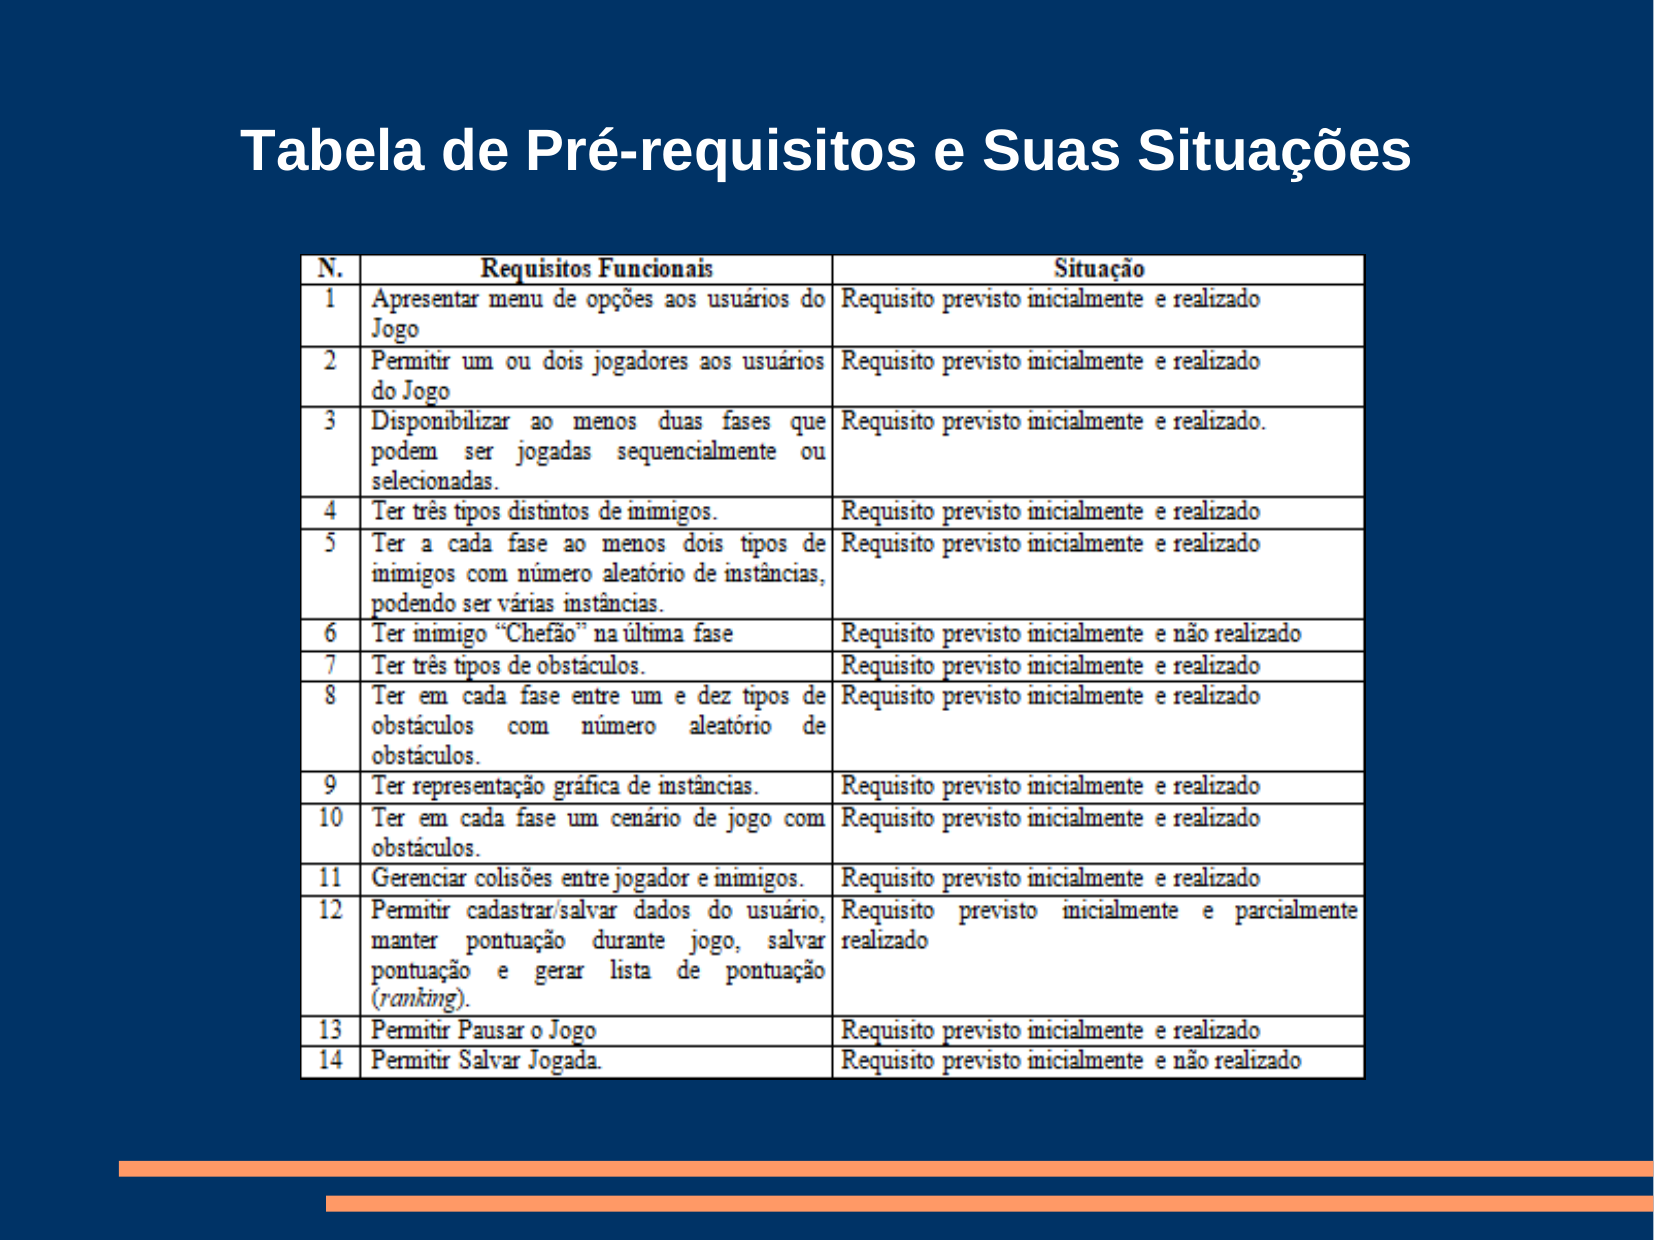

# Tabela de Pré-requisitos e Suas Situações